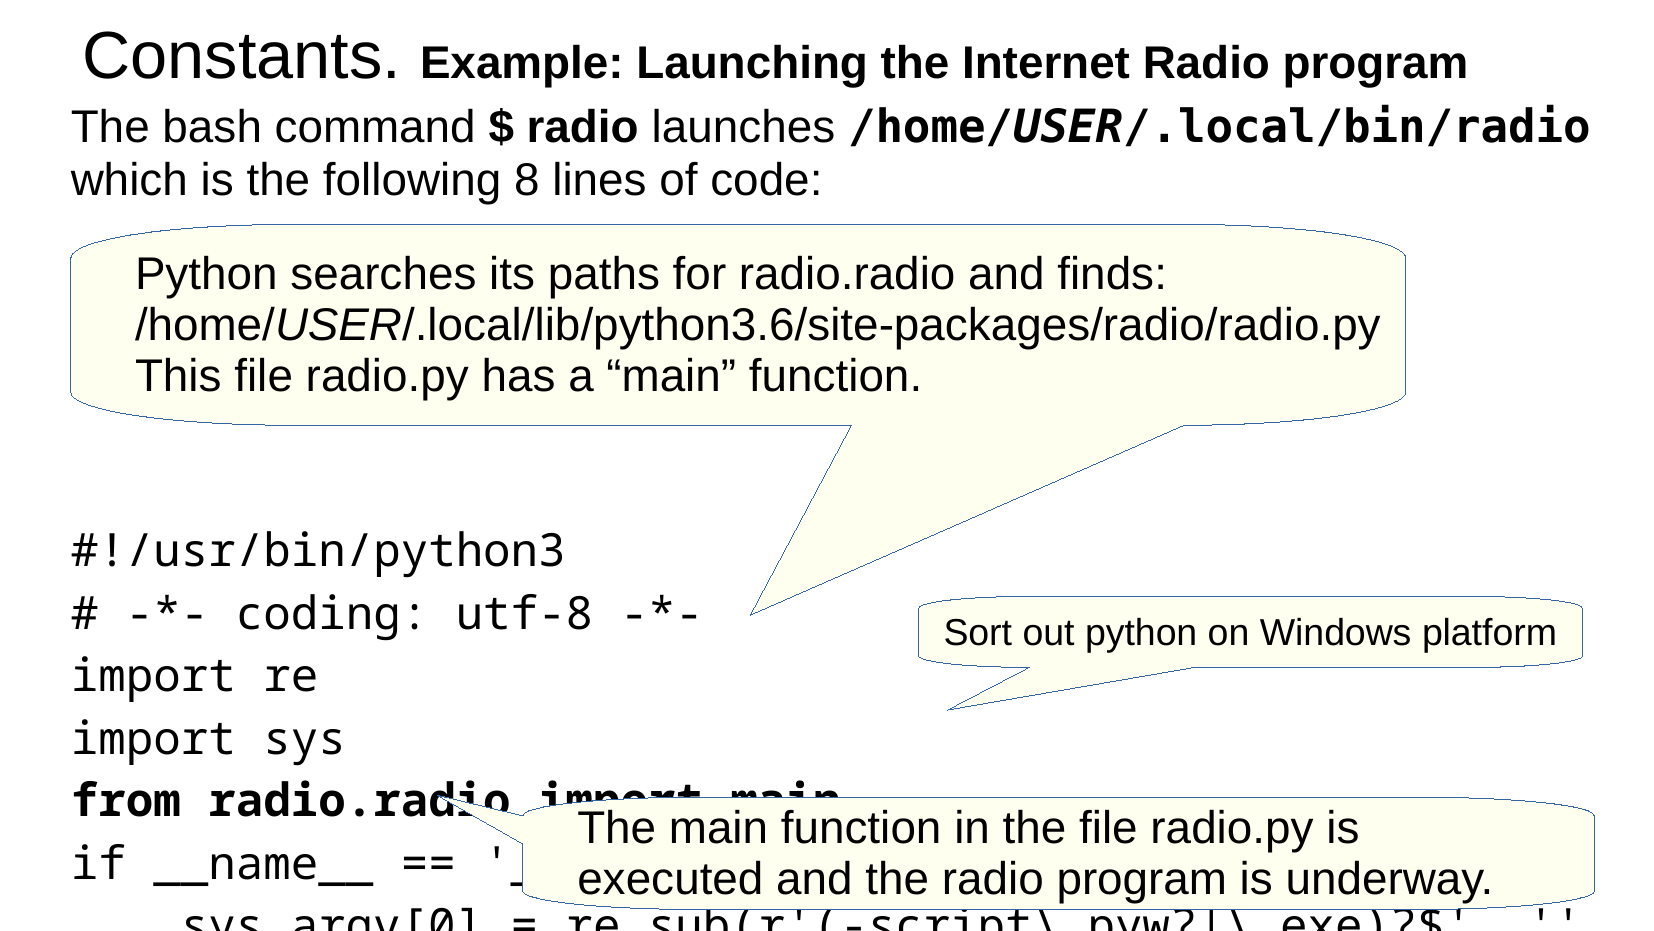

# Constants. Example: Launching the Internet Radio program
The bash command $ radio launches /home/USER/.local/bin/radio which is the following 8 lines of code:
#!/usr/bin/python3
# -*- coding: utf-8 -*-
import re
import sys
from radio.radio import main
if __name__ == '__main__':
 sys.argv[0] = re.sub(r'(-script\.pyw?|\.exe)?$', '', sys.argv[0])
 sys.exit(main())
Python searches its paths for radio.radio and finds:
/home/USER/.local/lib/python3.6/site-packages/radio/radio.py
This file radio.py has a “main” function.
Sort out python on Windows platform
The main function in the file radio.py is executed and the radio program is underway.